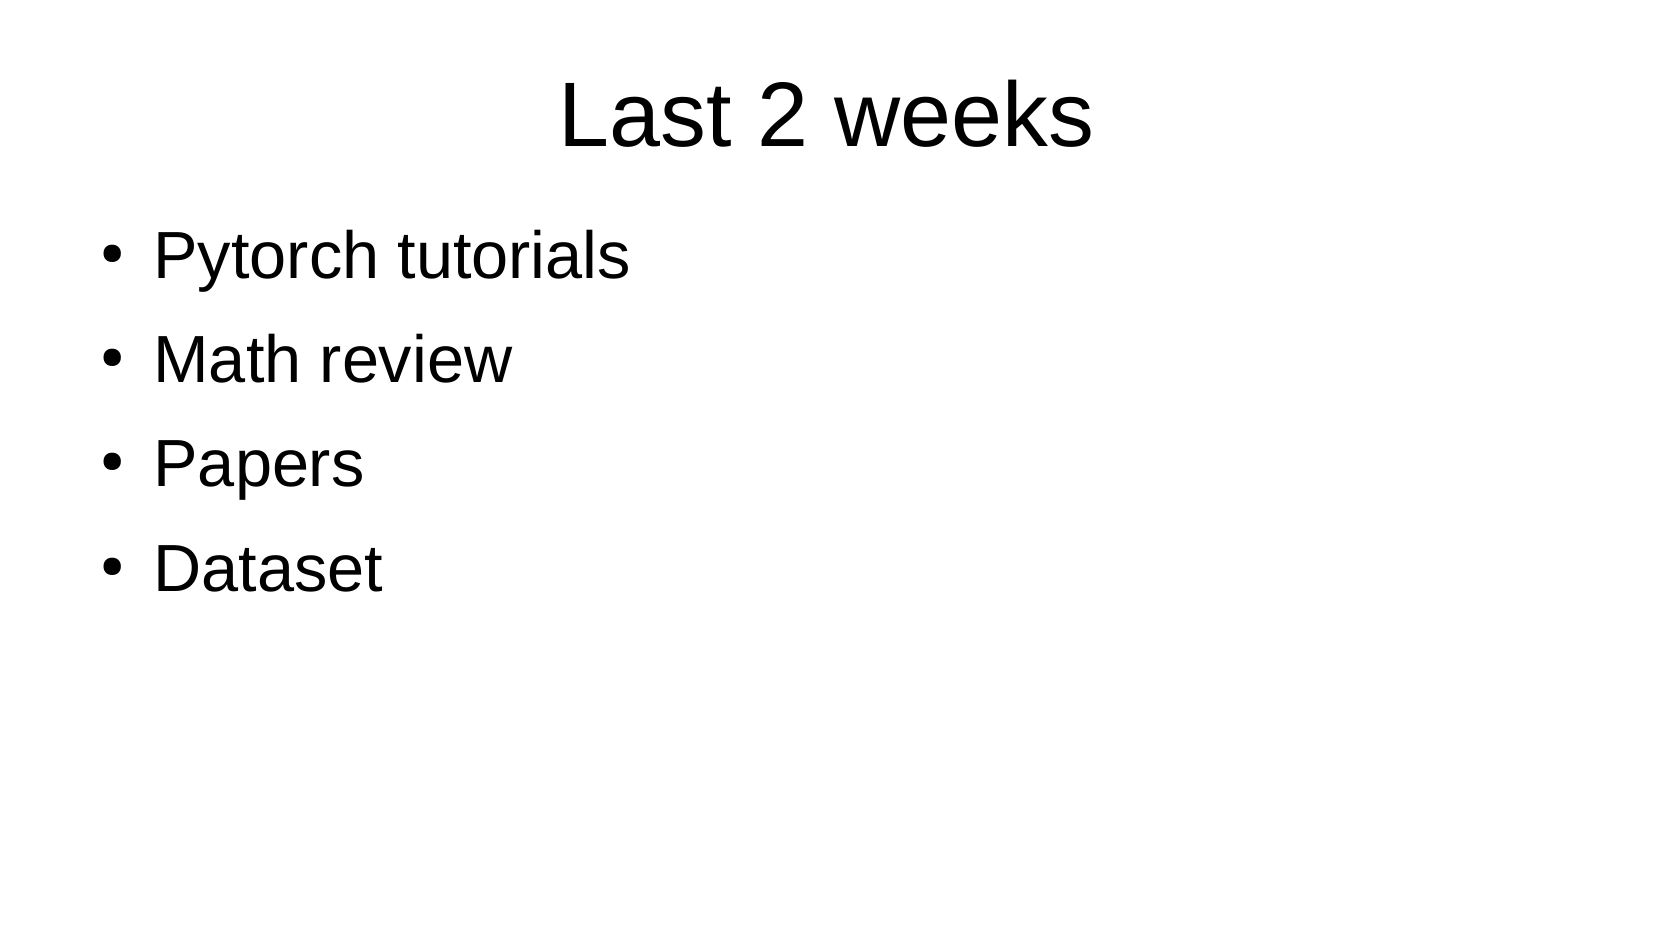

# Last 2 weeks
Pytorch tutorials
Math review
Papers
Dataset